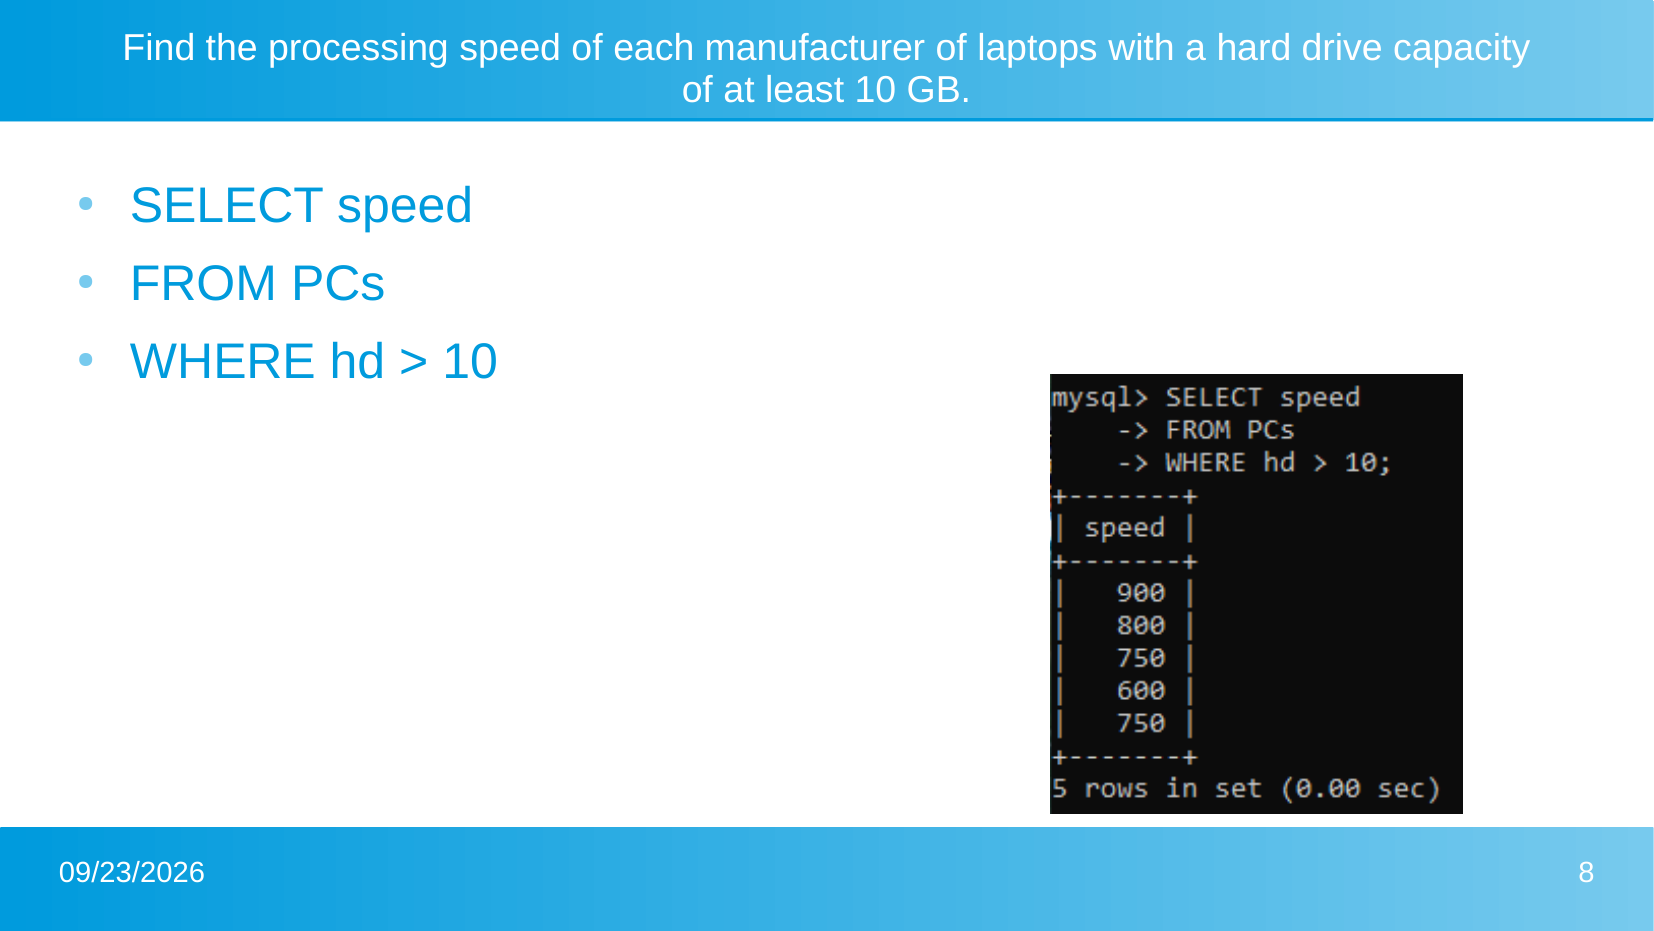

# Find the processing speed of each manufacturer of laptops with a hard drive capacity of at least 10 GB.
SELECT speed
FROM PCs
WHERE hd > 10
8